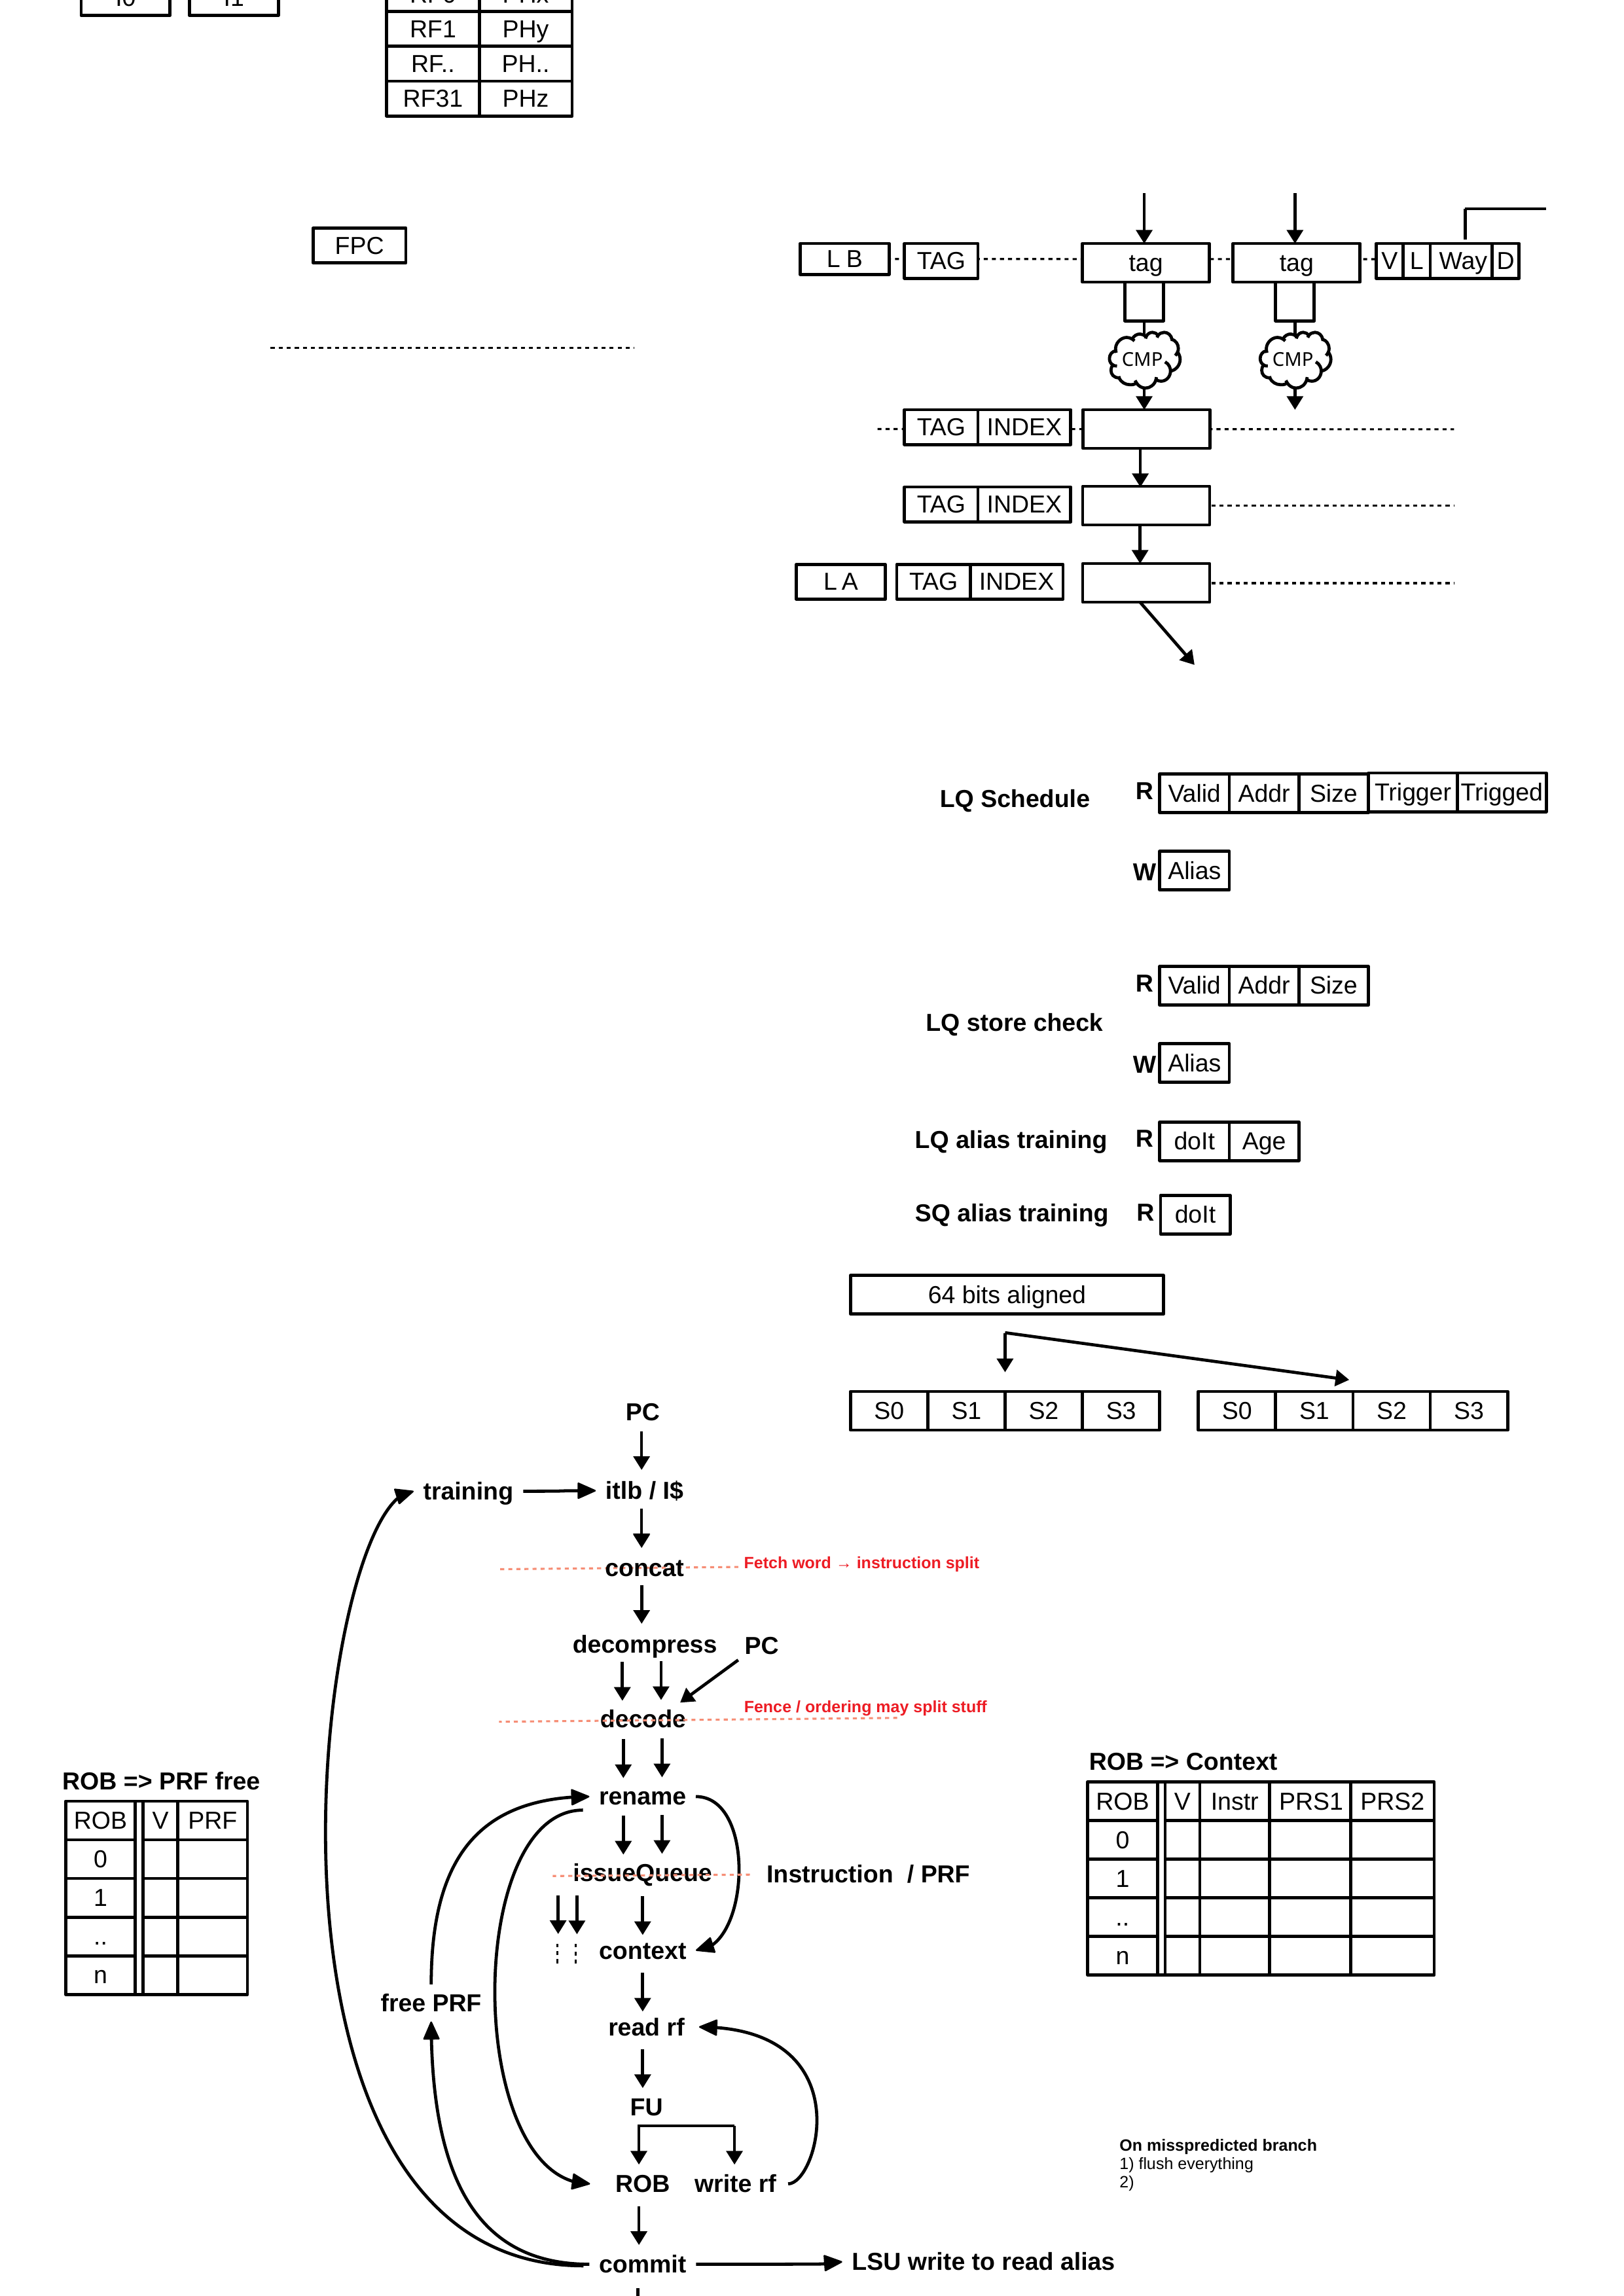

Decode
PC
RF0
PHx
I0
I1
RF1
PHy
RF..
PH..
itlb / I$
RF31
PHz
concat
PC
decompress
FPC
L B
TAG
tag
tag
V
L
Way
D
decode
CMP
CMP
PRF new
rename
Count
TAG
INDEX
Count
IQ
Count
TAG
INDEX
Tlb miss
dtlb / D$ read
dtlb
ALU
L A
TAG
INDEX
Line id
Way id
D$ read
ROB
LQ
ROB
Line id
Way id
Line id
Way id
ROB
commit
R
LQ Schedule
Trigger
Trigged
Valid
Addr
Size
PRF free
D$ write
W
Alias
INDEX
R
Valid
Addr
Size
LQ store check
W
Alias
R
LQ alias training
doIt
Age
R
SQ alias training
CTRL
doIt
64 bits aligned
PC
S0
S1
S2
S3
S0
S1
S2
S3
itlb / I$
training
Fetch word → instruction split
concat
HIT
Value
Addr
Age
Wait
Redo
PC
decompress
HIT
Value
Addr
Age
Mask
Way
Way
Line
Line
Wait
Redo
Fence / ordering may split stuff
decode
ROB => Context
ROB => PRF free
rename
ROB
V
Instr
PRS1
PRS2
ROB
V
PRF
0
0
issueQueue
Instruction / PRF
1
1
..
..
context
n
n
free PRF
read rf
FU
On misspredicted branch
1) flush everything
2)
ROB
write rf
LSU write to read alias
commit
Store